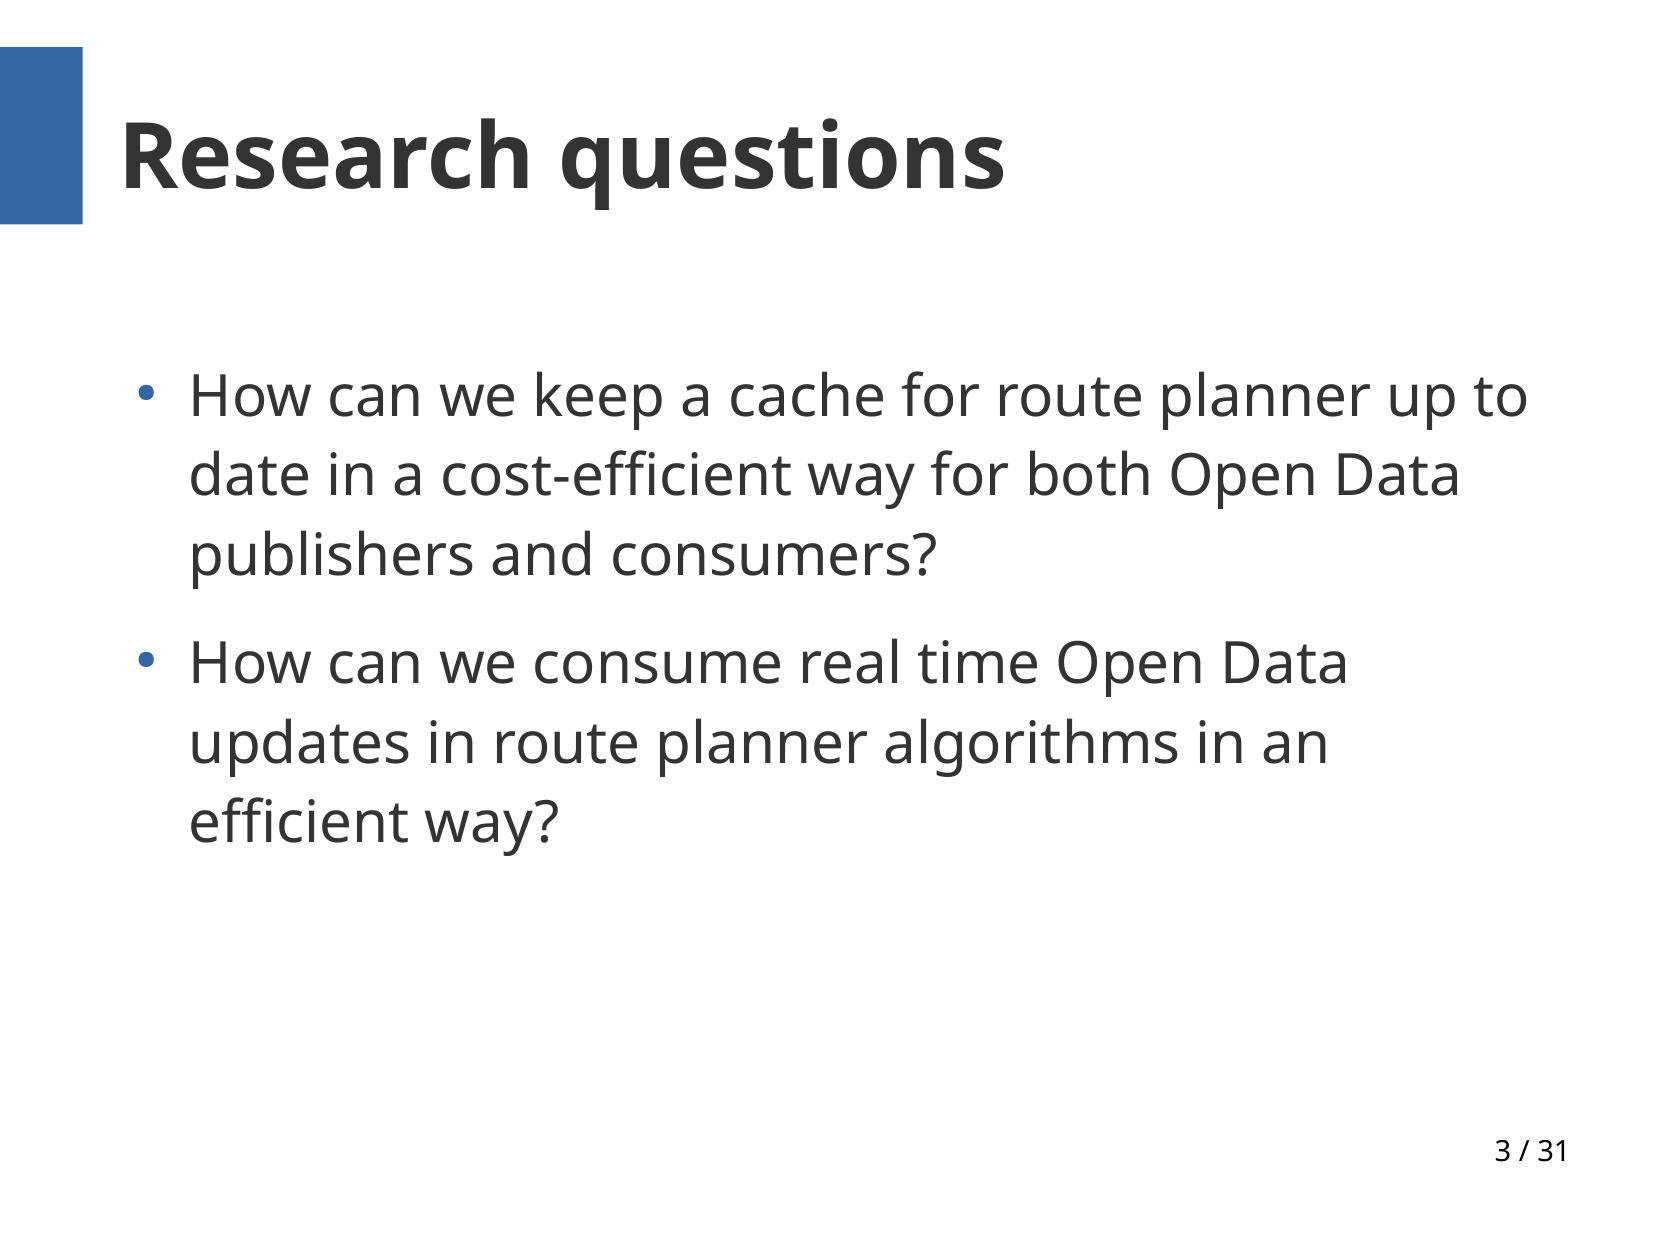

# Research questions
How can we keep a cache for route planner up to date in a cost-efficient way for both Open Data publishers and consumers?
How can we consume real time Open Data updates in route planner algorithms in an efficient way?
3